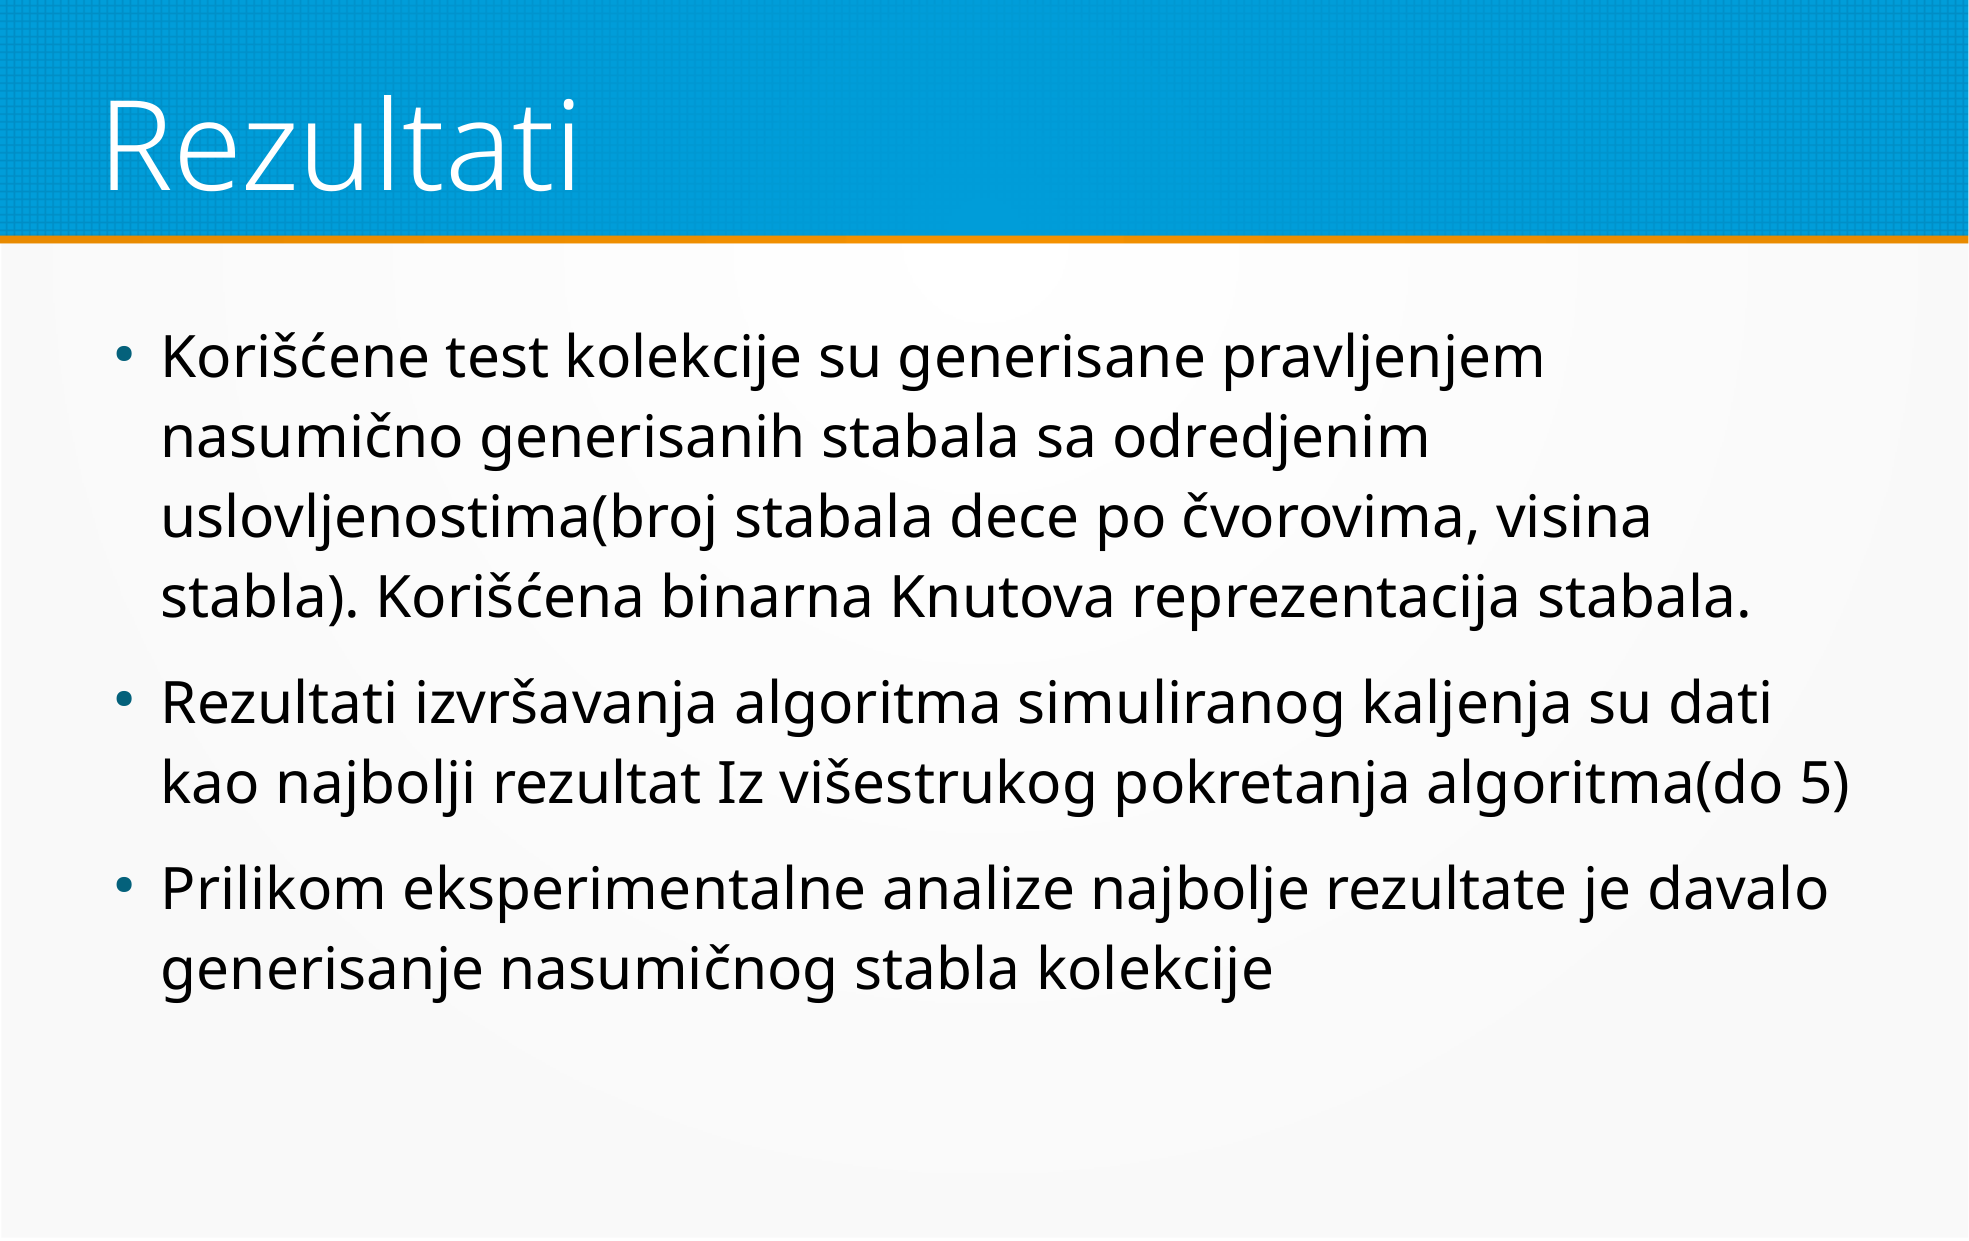

# Rezultati
Korišćene test kolekcije su generisane pravljenjem nasumično generisanih stabala sa odredjenim uslovljenostima(broj stabala dece po čvorovima, visina stabla). Korišćena binarna Knutova reprezentacija stabala.
Rezultati izvršavanja algoritma simuliranog kaljenja su dati kao najbolji rezultat Iz višestrukog pokretanja algoritma(do 5)
Prilikom eksperimentalne analize najbolje rezultate je davalo generisanje nasumičnog stabla kolekcije